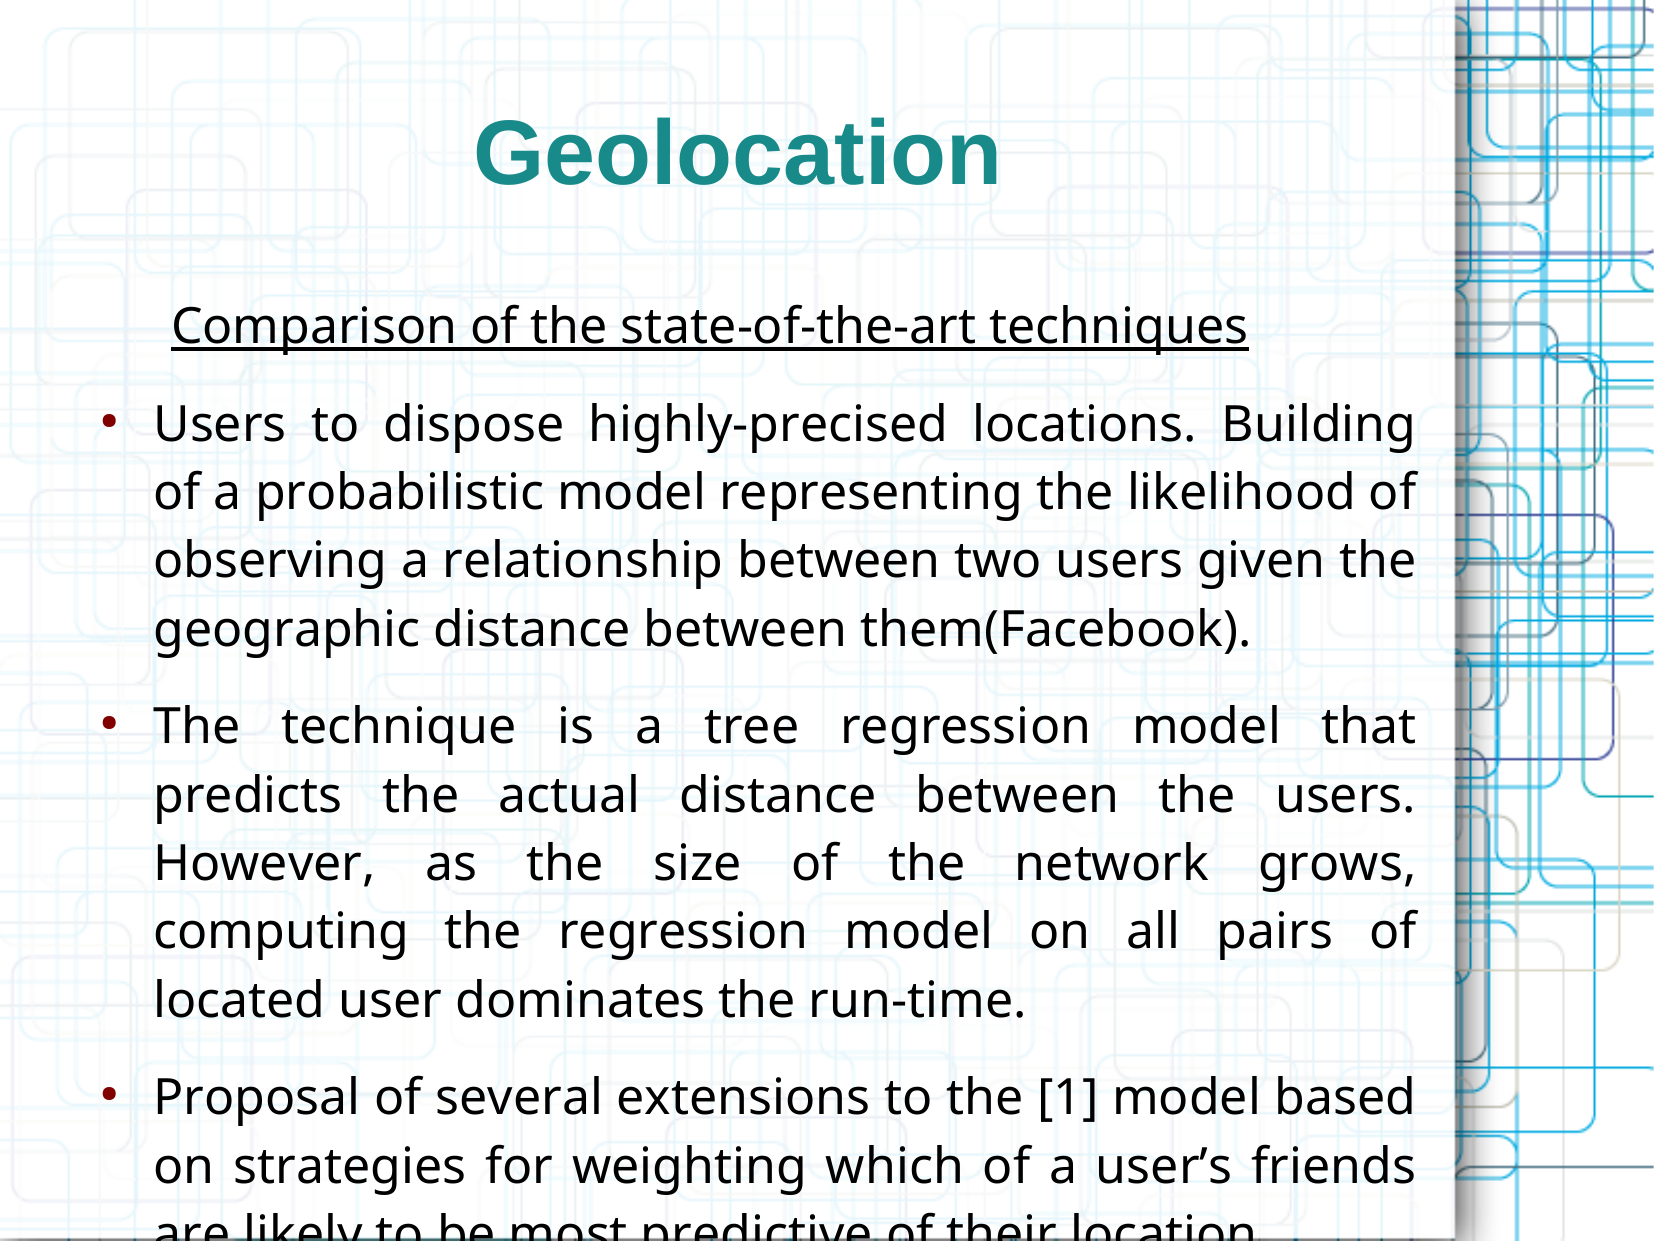

# Geolocation
Comparison of the state-of-the-art techniques
Users to dispose highly-precised locations. Building of a probabilistic model representing the likelihood of observing a relationship between two users given the geographic distance between them(Facebook).
The technique is a tree regression model that predicts the actual distance between the users. However, as the size of the network grows, computing the regression model on all pairs of located user dominates the run-time.
Proposal of several extensions to the [1] model based on strategies for weighting which of a user’s friends are likely to be most predictive of their location.